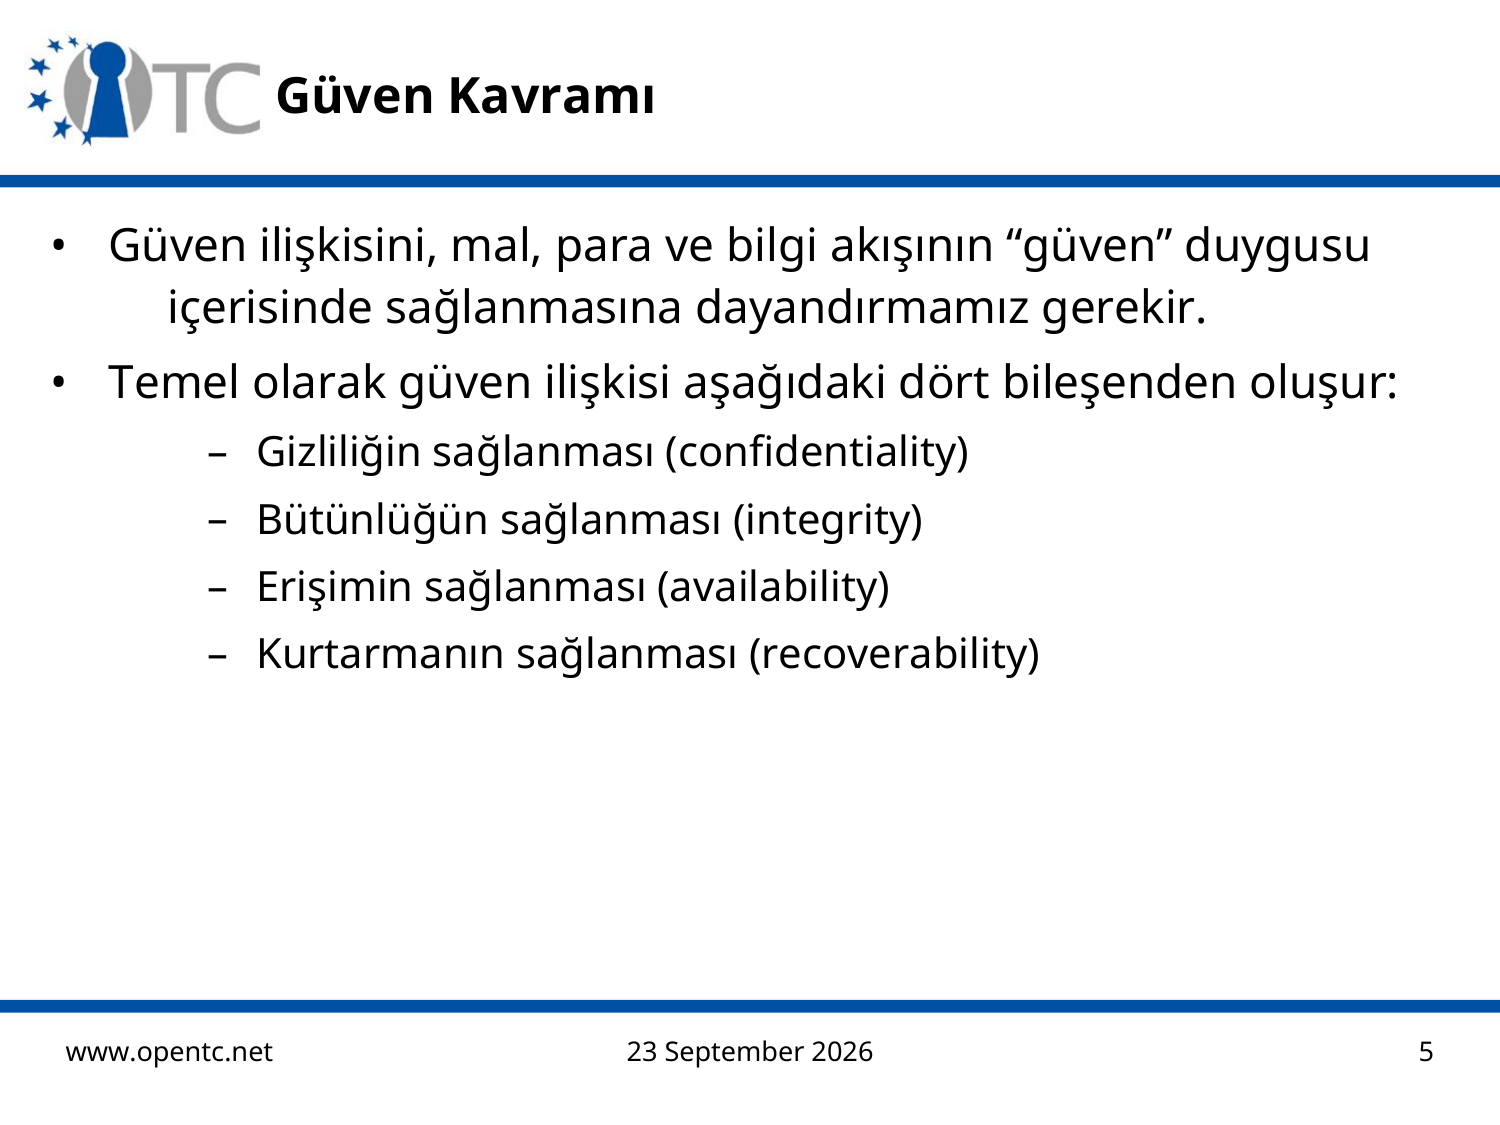

# Güven Kavramı
Güven ilişkisini, mal, para ve bilgi akışının “güven” duygusu içerisinde sağlanmasına dayandırmamız gerekir.
Temel olarak güven ilişkisi aşağıdaki dört bileşenden oluşur:
Gizliliğin sağlanması (confidentiality)
Bütünlüğün sağlanması (integrity)
Erişimin sağlanması (availability)
Kurtarmanın sağlanması (recoverability)